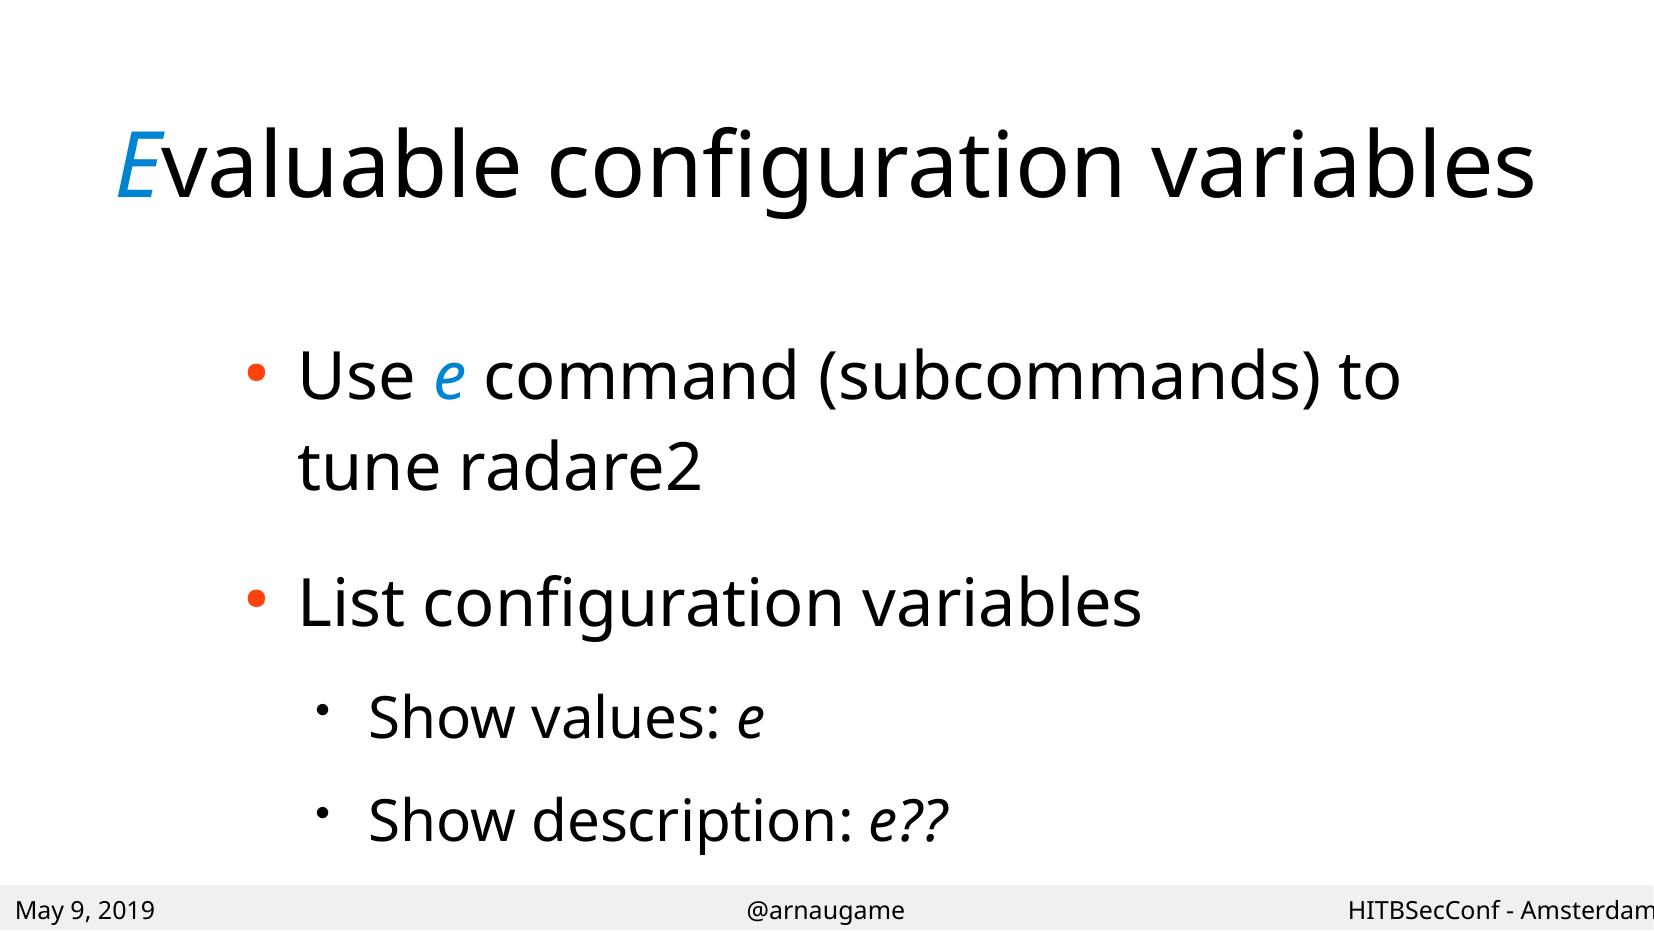

# Evaluable configuration variables
Use e command (subcommands) to tune radare2
List configuration variables
Show values: e
Show description: e??
May 9, 2019
@arnaugamez
HITBSecConf - Amsterdam